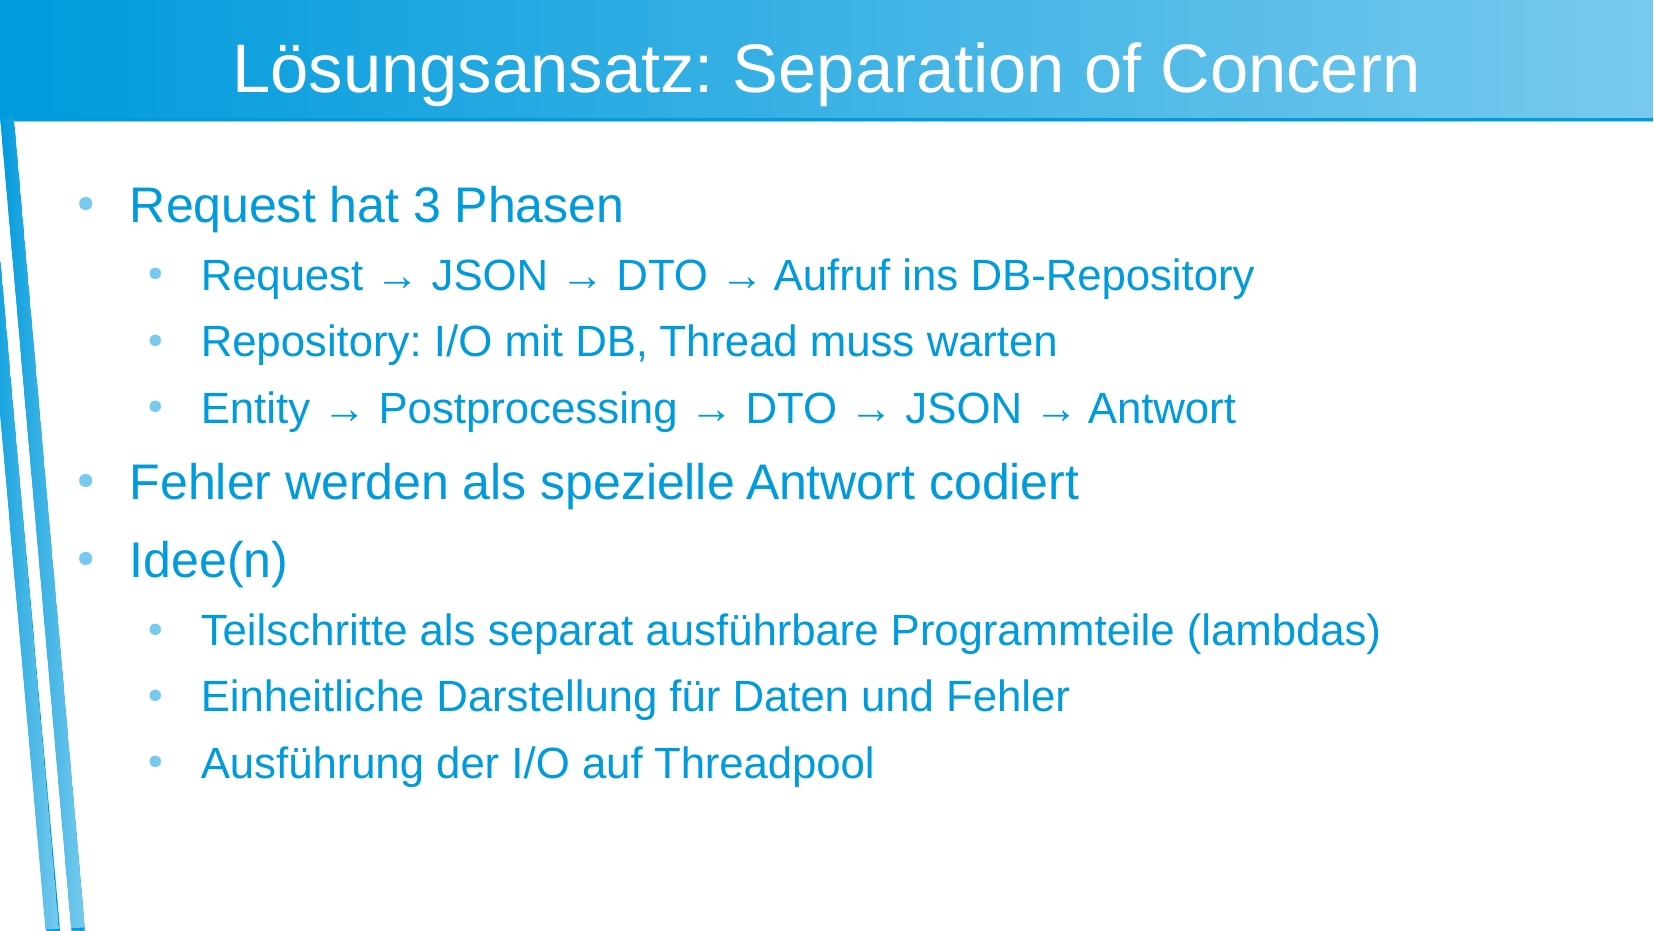

# Lösungsansatz: Separation of Concern
Request hat 3 Phasen
Request → JSON → DTO → Aufruf ins DB-Repository
Repository: I/O mit DB, Thread muss warten
Entity → Postprocessing → DTO → JSON → Antwort
Fehler werden als spezielle Antwort codiert
Idee(n)
Teilschritte als separat ausführbare Programmteile (lambdas)
Einheitliche Darstellung für Daten und Fehler
Ausführung der I/O auf Threadpool